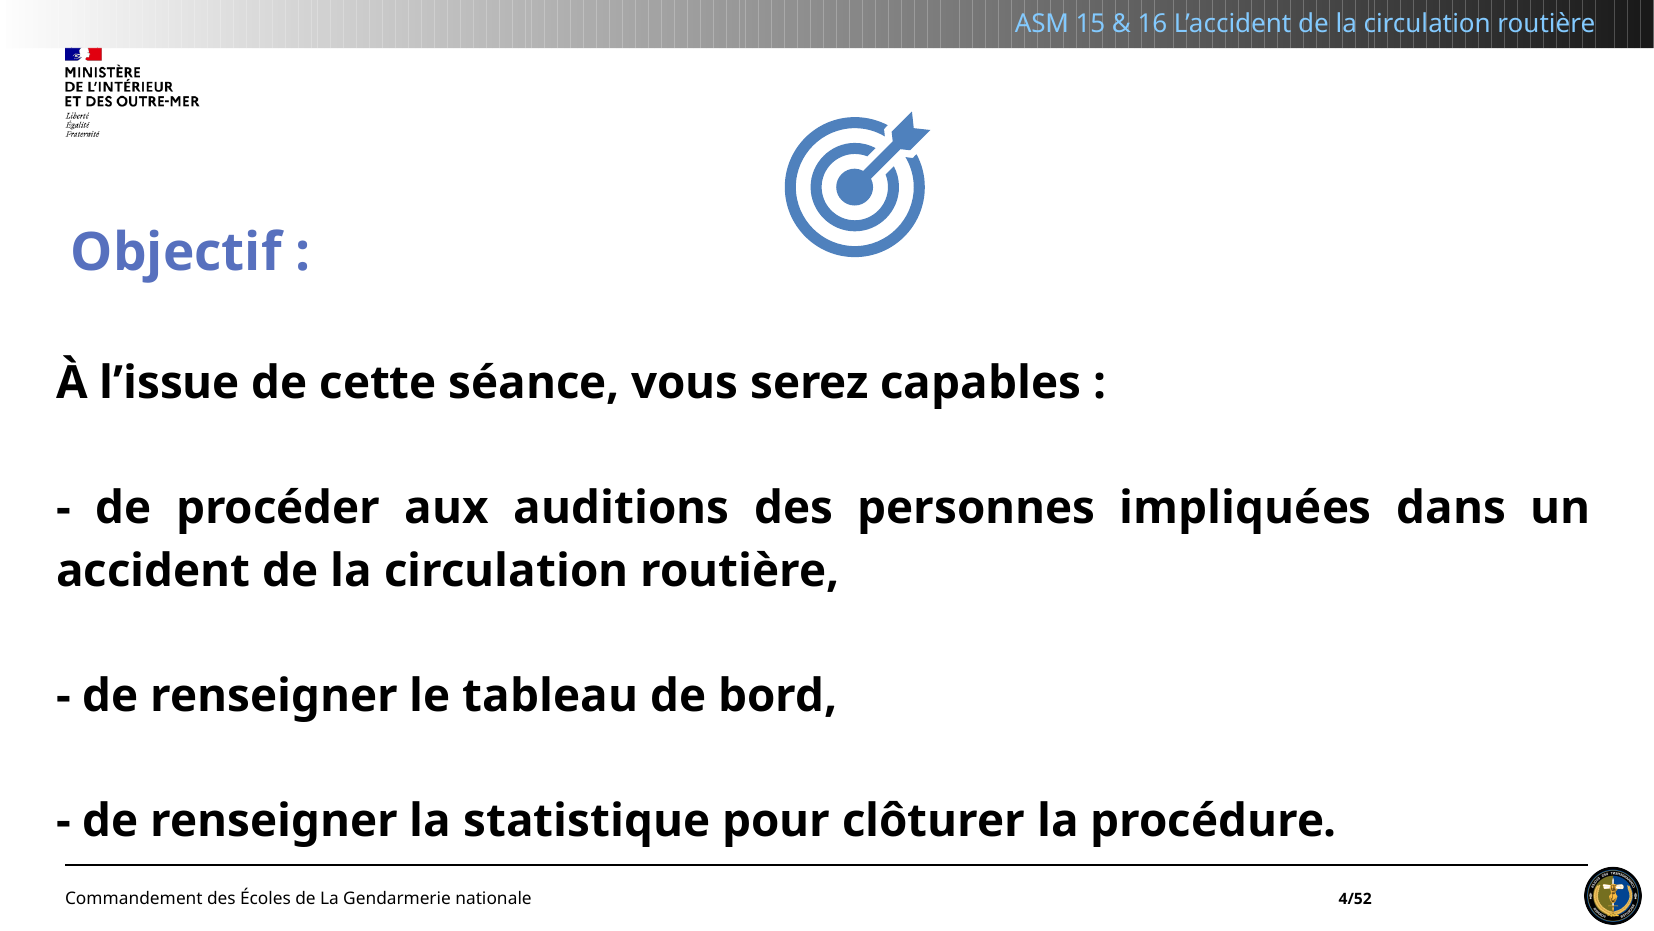

#
Objectif :
À l’issue de cette séance, vous serez capables :
- de procéder aux auditions des personnes impliquées dans un accident de la circulation routière,
- de renseigner le tableau de bord,
- de renseigner la statistique pour clôturer la procédure.